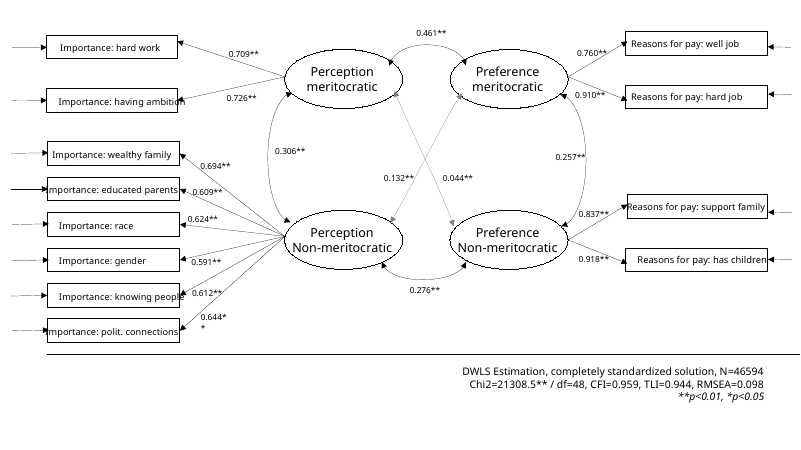

0.461**
Reasons for pay: well job
Importance: hard work
0.760**
0.709**
Perception
meritocratic
Preference
meritocratic
0.910**
Reasons for pay: hard job
0.726**
Importance: having ambition
0.306**
Importance: wealthy family
0.257**
 0.694**
0.132**
0.044**
Importance: educated parents
 0.609**
Reasons for pay: support family
0.837**
 0.624**
Perception
Non-meritocratic
Preference
Non-meritocratic
Importance: race
0.918**
Importance: gender
Reasons for pay: has children
 0.591**
 0.276**
0.612**
Importance: knowing people
0.644**
Importance: polit. connections
DWLS Estimation, completely standardized solution, N=46594
Chi2=21308.5** / df=48, CFI=0.959, TLI=0.944, RMSEA=0.098
**p<0.01, *p<0.05